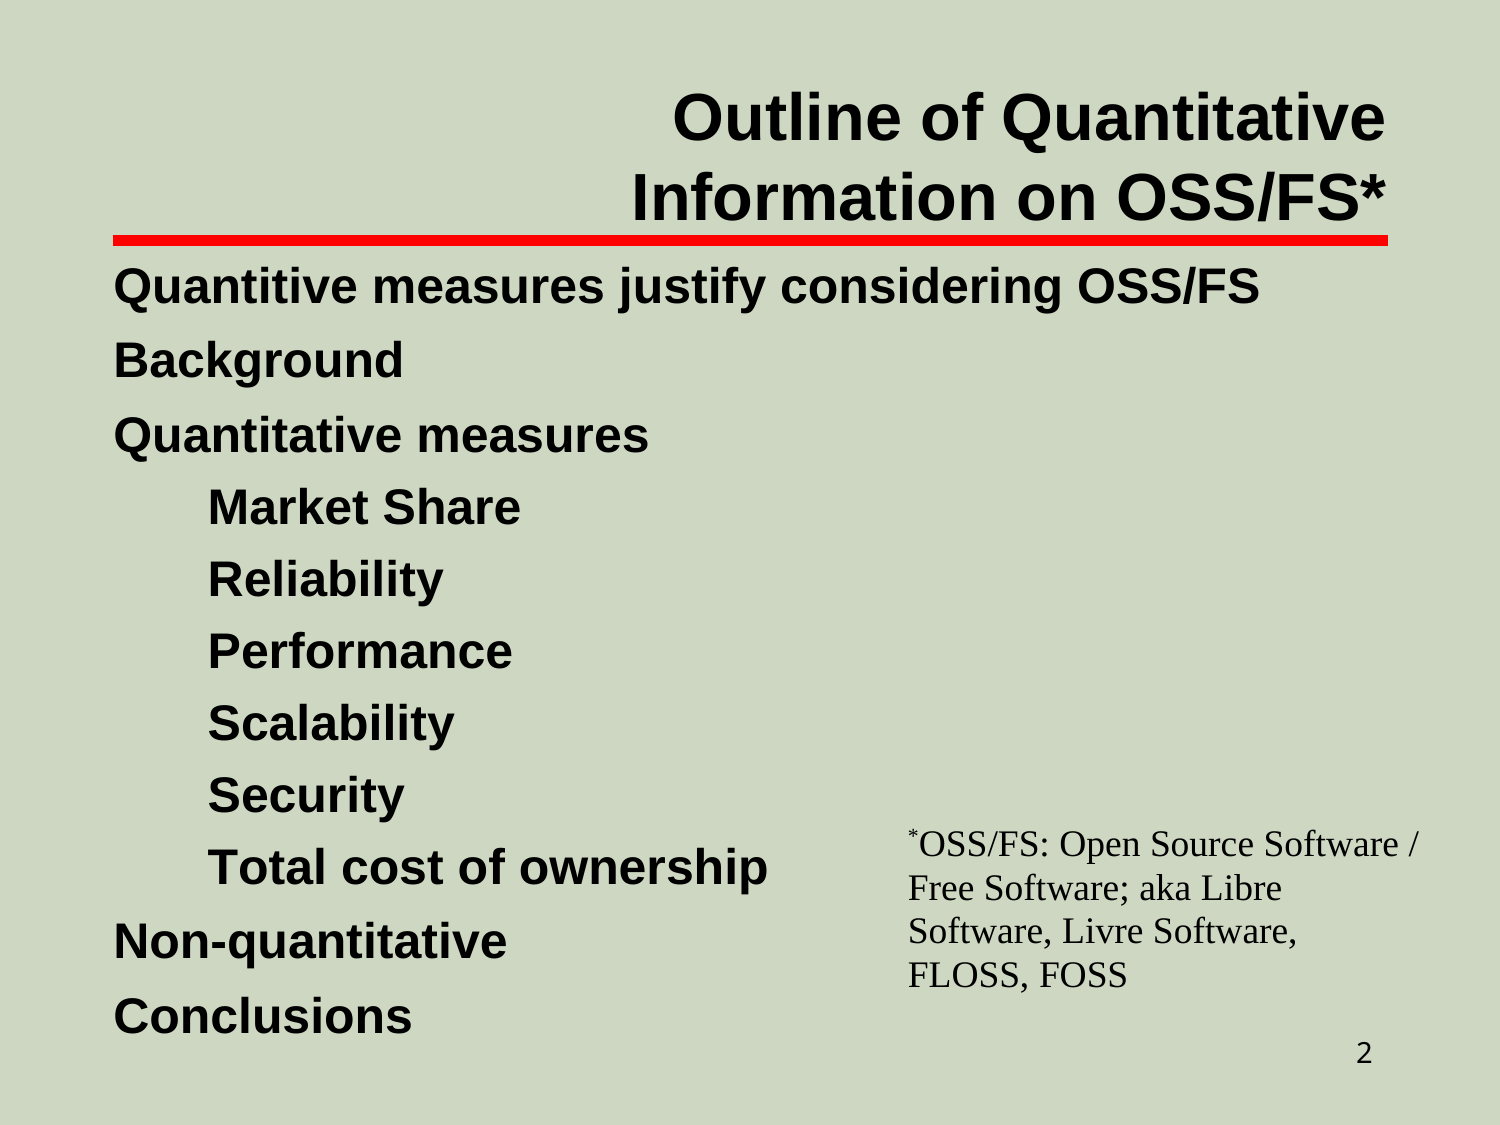

# Outline of Quantitative Information on OSS/FS*
Quantitive measures justify considering OSS/FS
Background
Quantitative measures
Market Share
Reliability
Performance
Scalability
Security
Total cost of ownership
Non-quantitative
Conclusions
*OSS/FS: Open Source Software / Free Software; aka Libre Software, Livre Software, FLOSS, FOSS